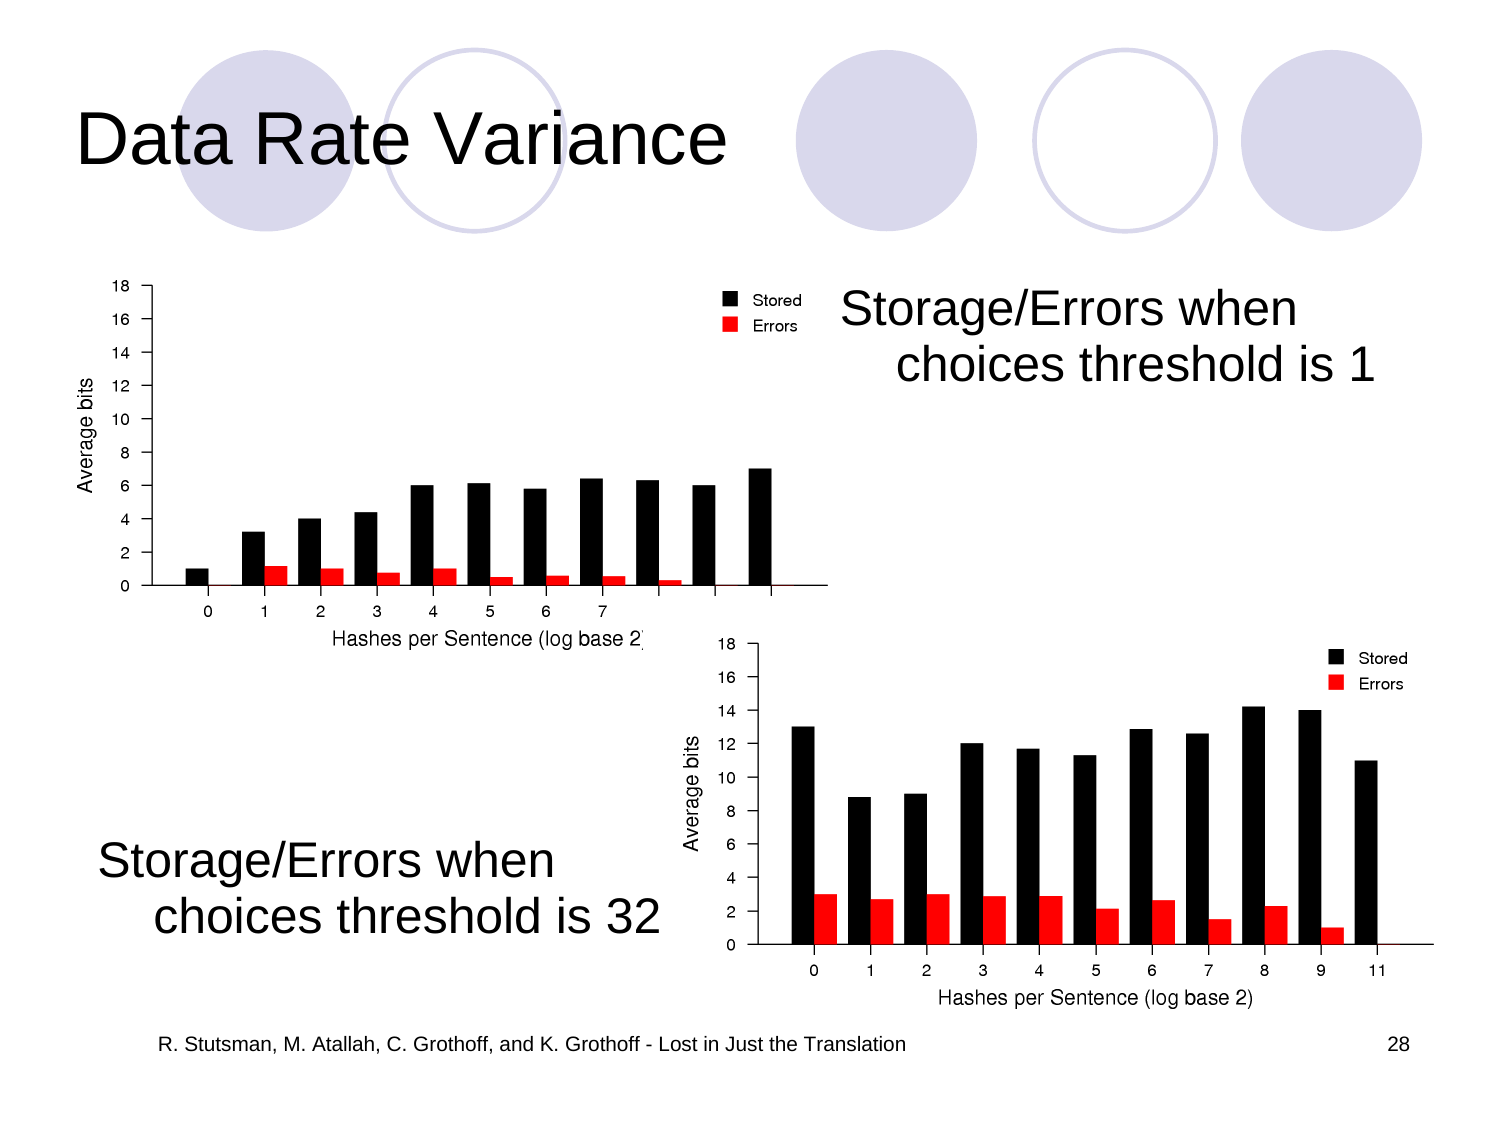

# Data Rate Variance
Storage/Errors when
 choices threshold is 1
Storage/Errors when
 choices threshold is 32
R. Stutsman, M. Atallah, C. Grothoff, and K. Grothoff - Lost in Just the Translation
28